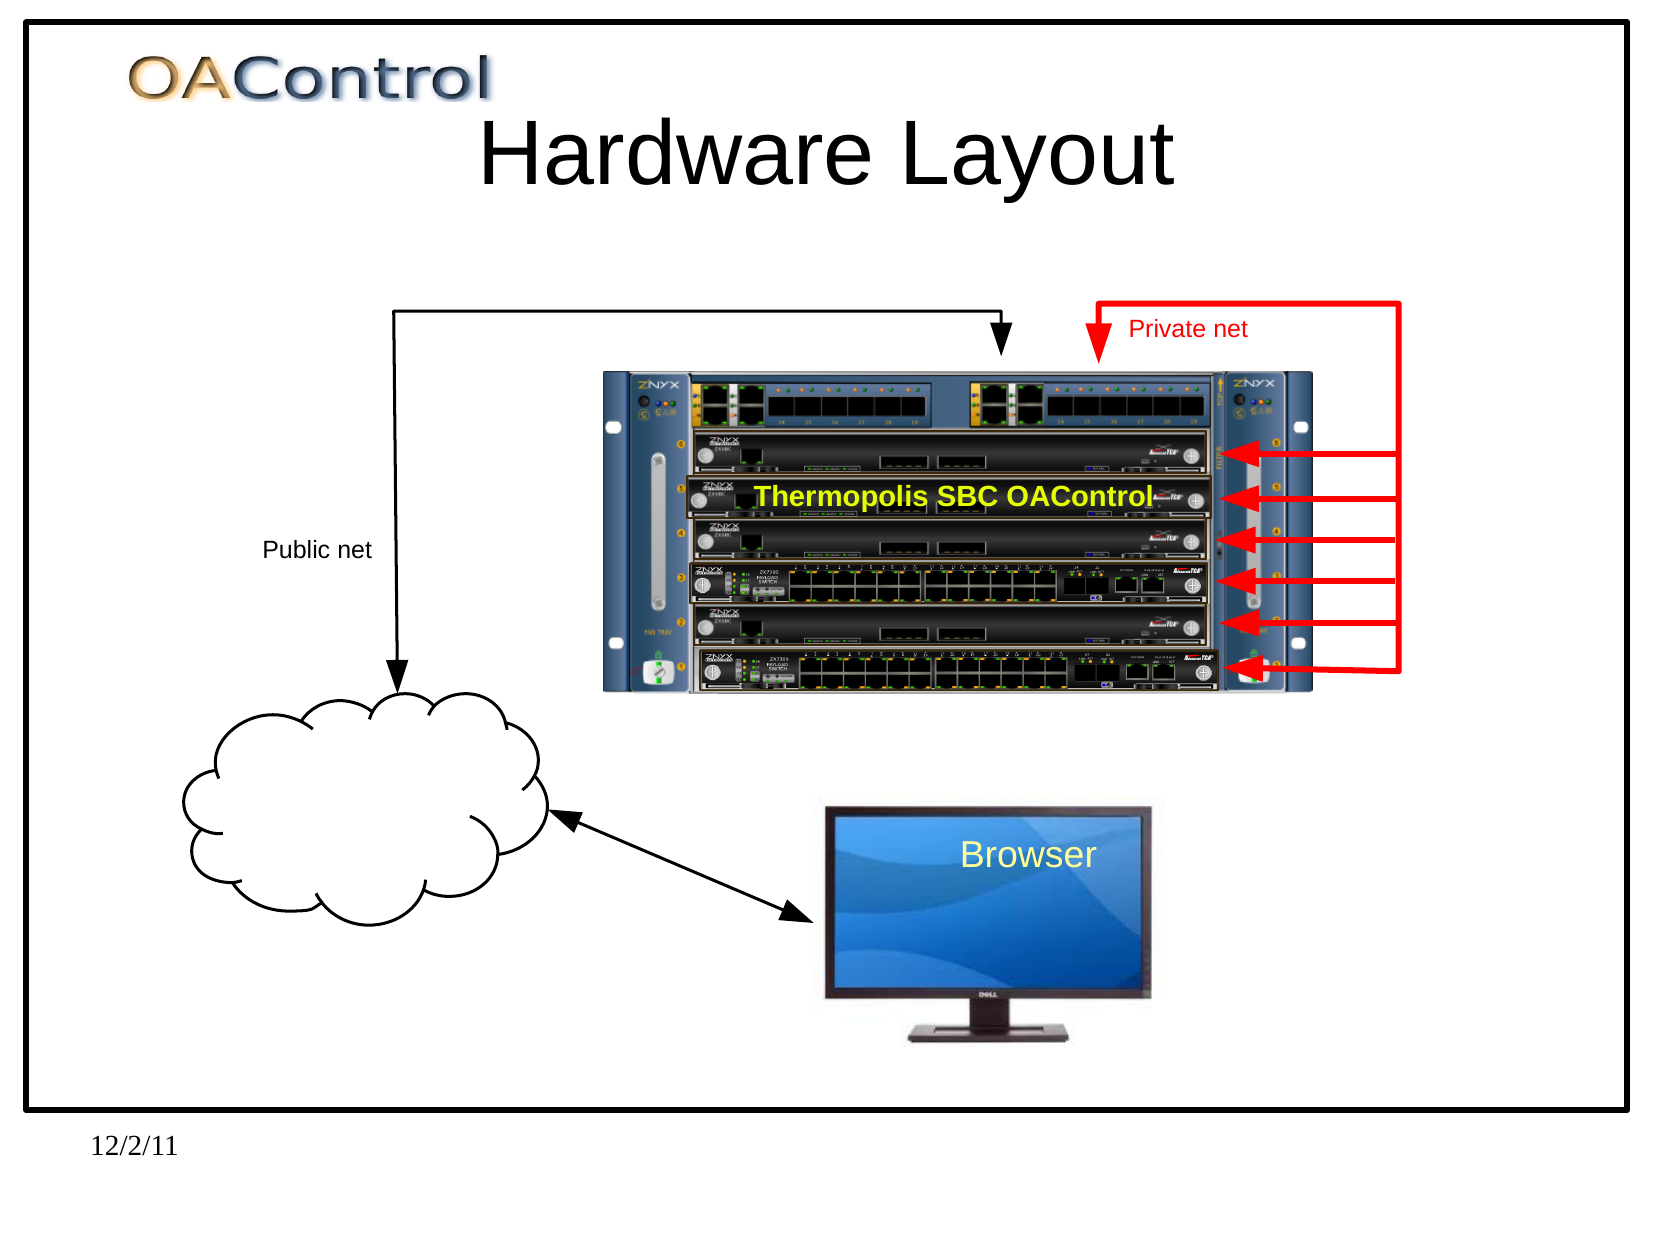

# Hardware Layout
Private net
Thermopolis SBC OAControl
Public net
Browser